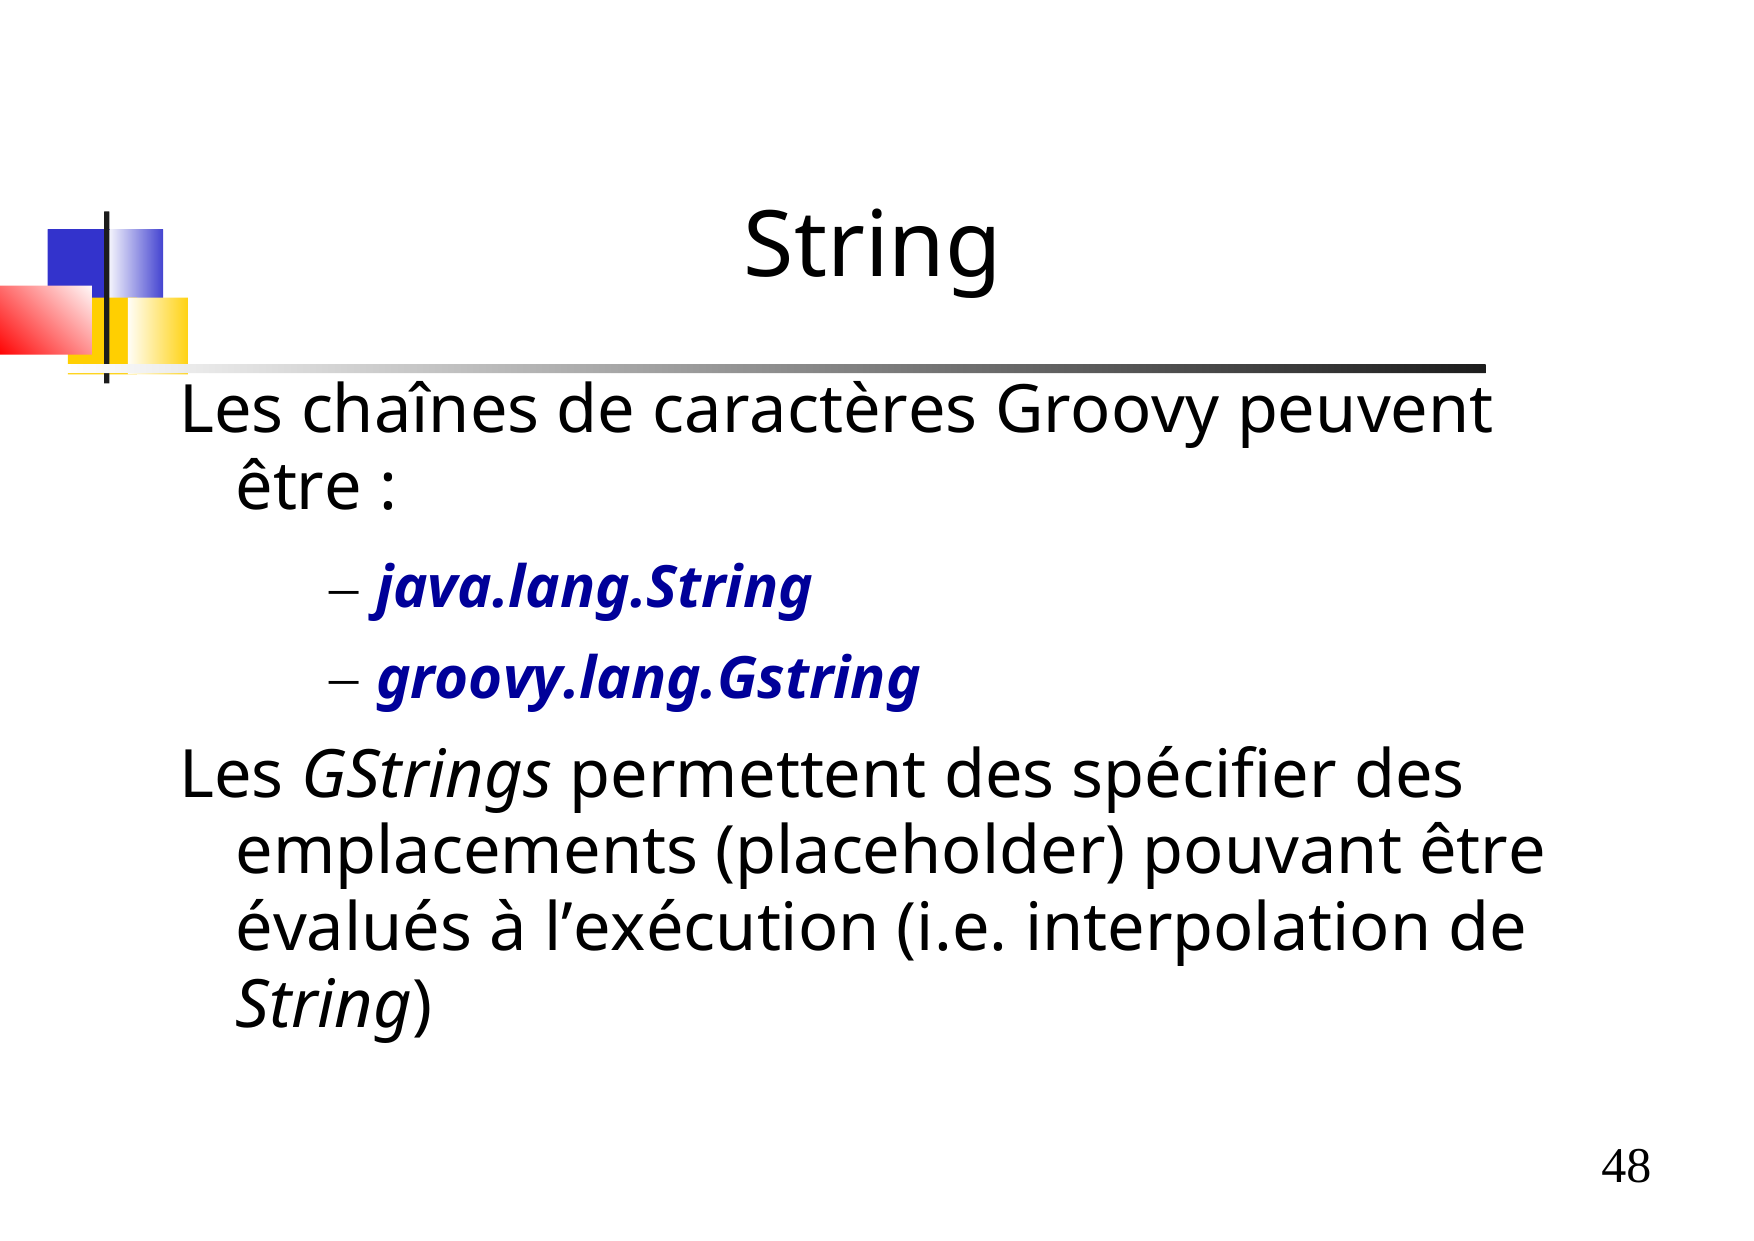

# String
Les chaînes de caractères Groovy peuvent être :
java.lang.String
groovy.lang.Gstring
Les GStrings permettent des spécifier des emplacements (placeholder) pouvant être évalués à l’exécution (i.e. interpolation de String)